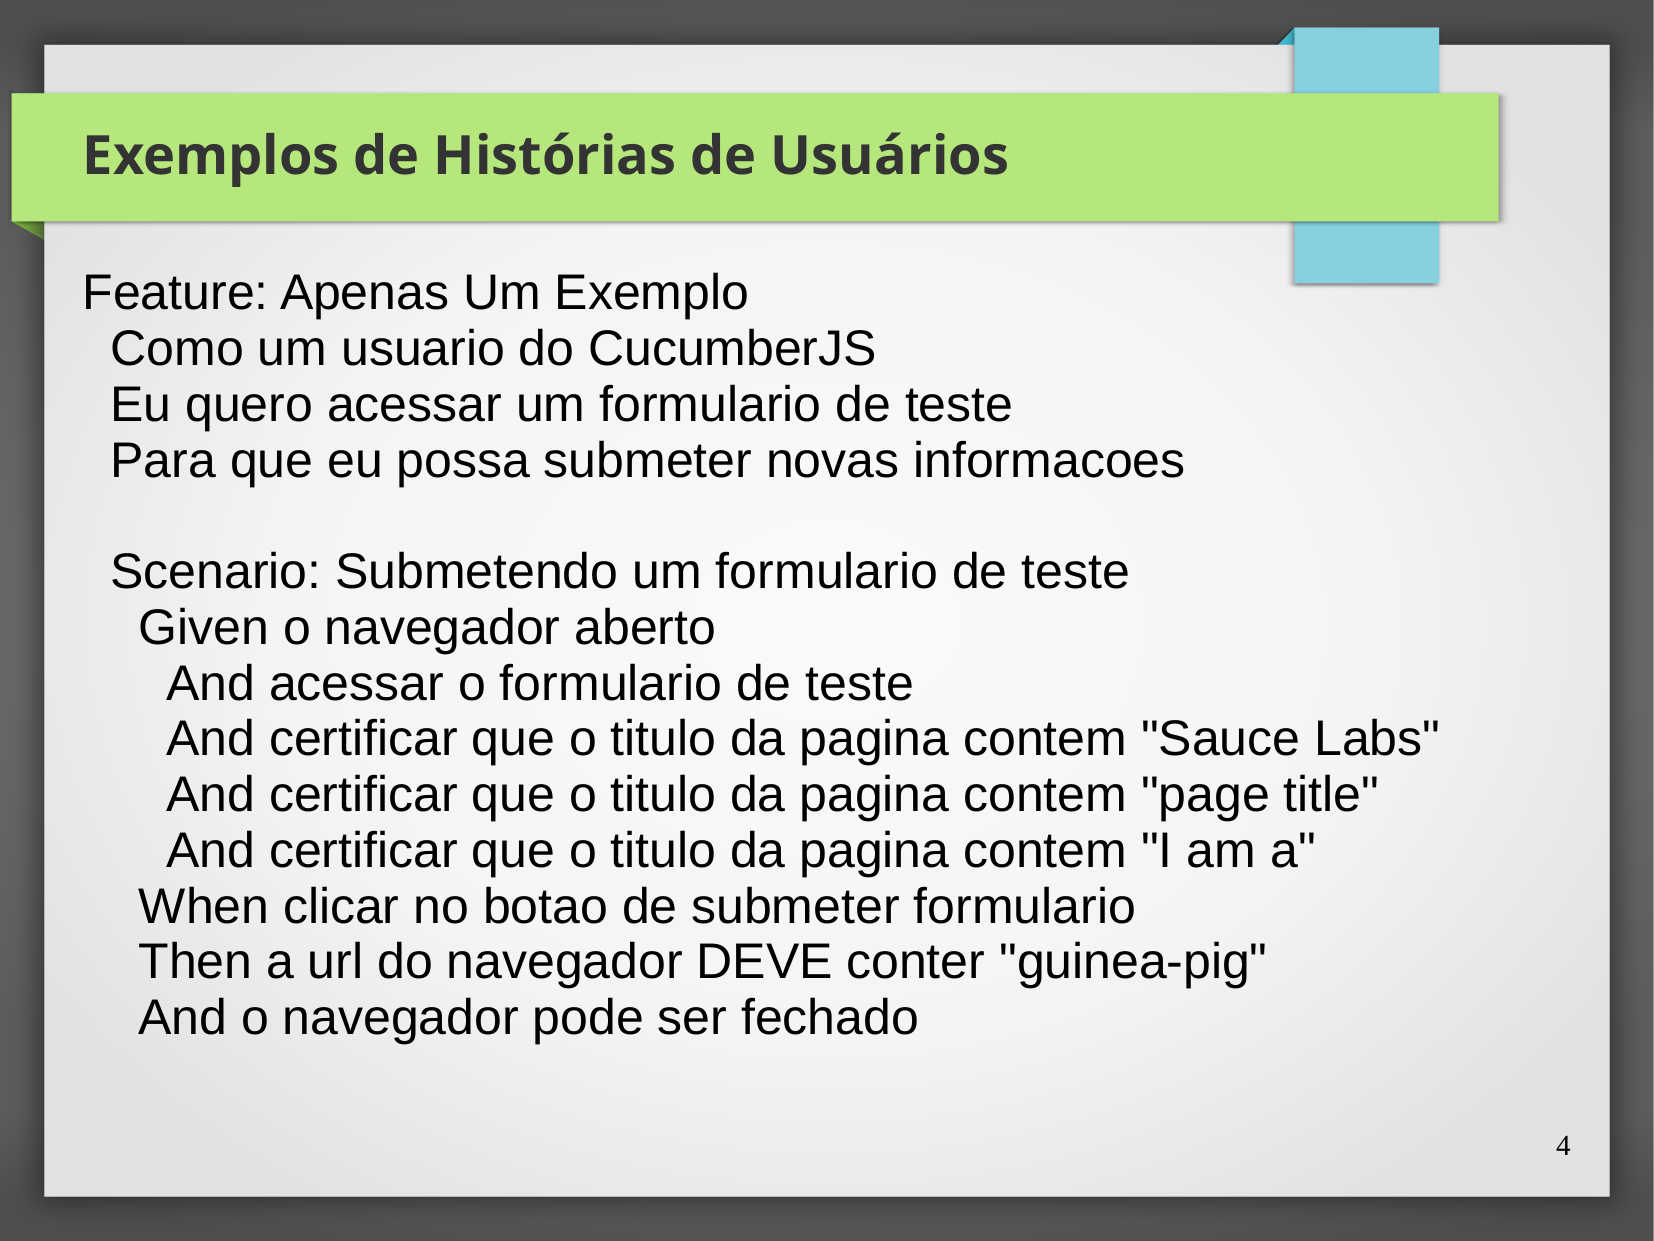

# Exemplos de Histórias de Usuários
Feature: Apenas Um Exemplo
 Como um usuario do CucumberJS
 Eu quero acessar um formulario de teste
 Para que eu possa submeter novas informacoes
 Scenario: Submetendo um formulario de teste
 Given o navegador aberto
 And acessar o formulario de teste
 And certificar que o titulo da pagina contem "Sauce Labs"
 And certificar que o titulo da pagina contem "page title"
 And certificar que o titulo da pagina contem "I am a"
 When clicar no botao de submeter formulario
 Then a url do navegador DEVE conter "guinea-pig"
 And o navegador pode ser fechado
4